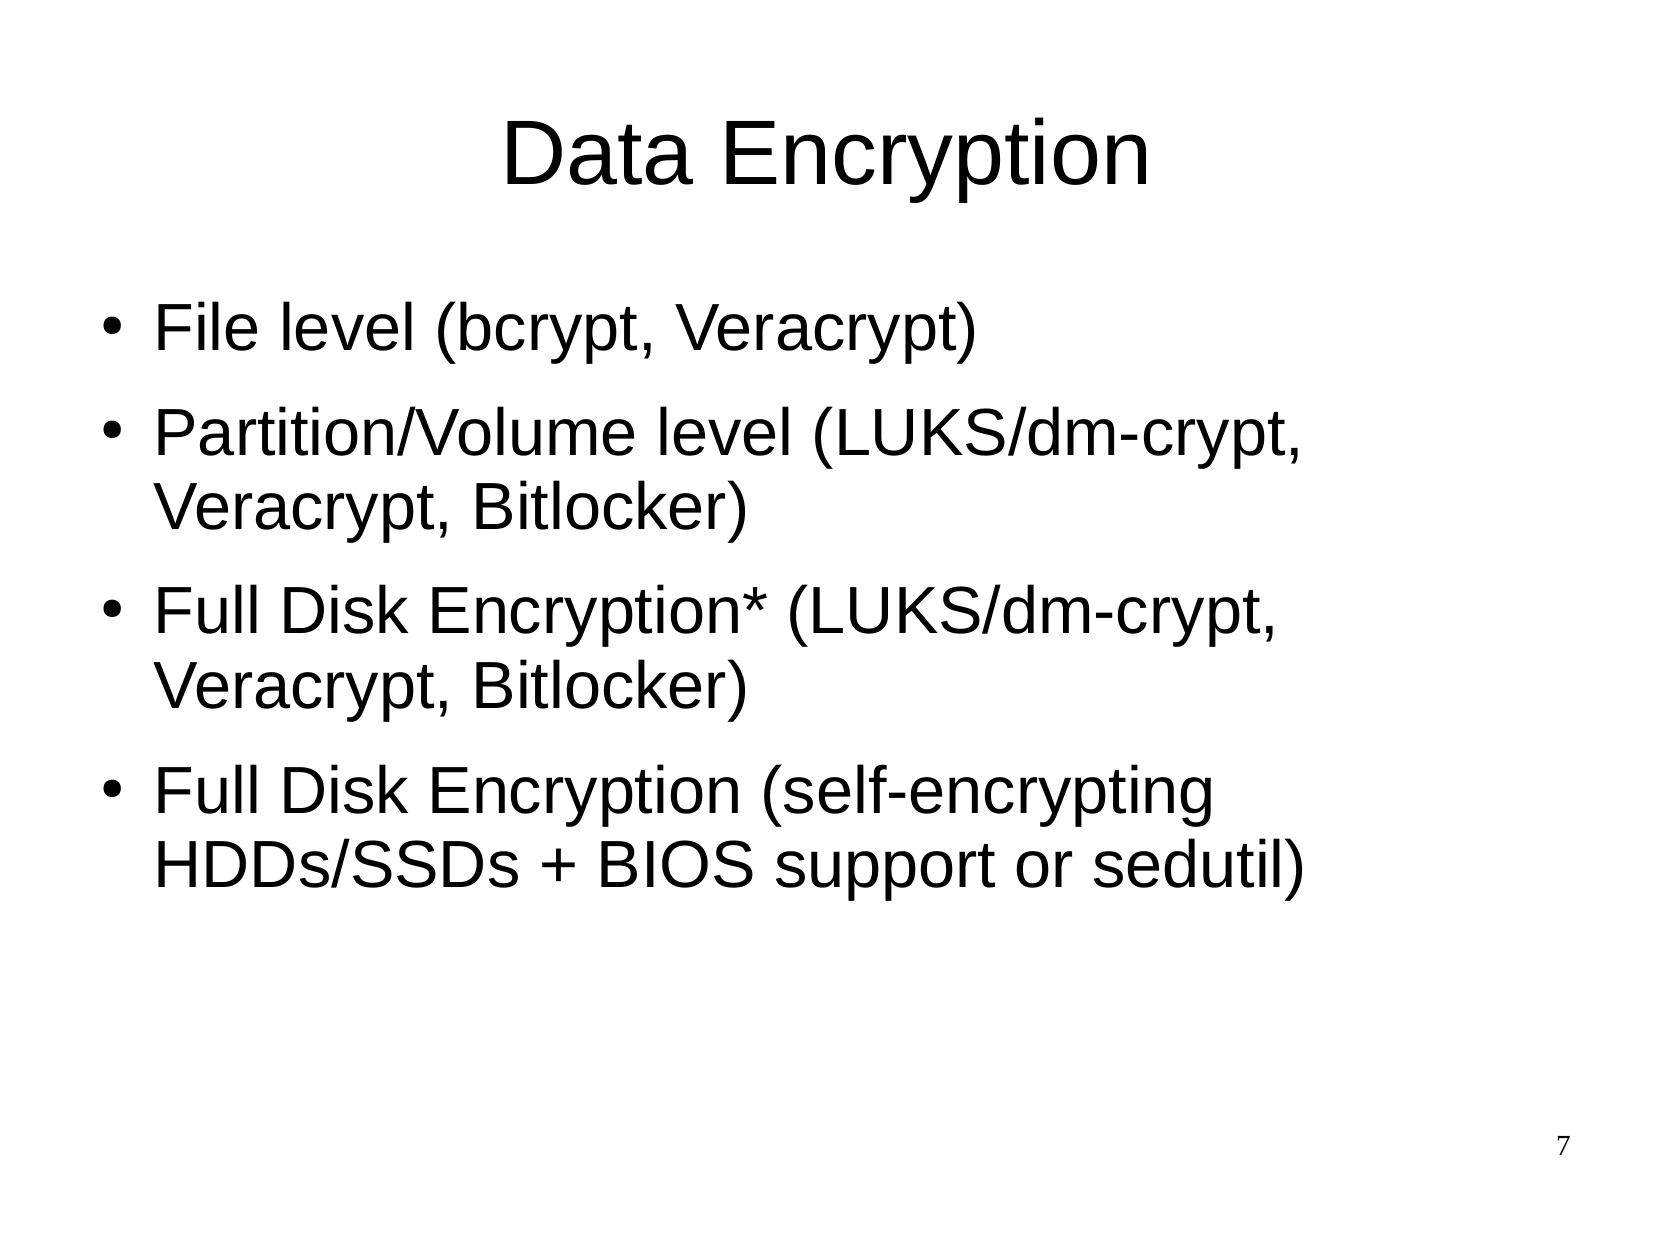

# Data Encryption
File level (bcrypt, Veracrypt)
Partition/Volume level (LUKS/dm-crypt, Veracrypt, Bitlocker)
Full Disk Encryption* (LUKS/dm-crypt, Veracrypt, Bitlocker)
Full Disk Encryption (self-encrypting HDDs/SSDs + BIOS support or sedutil)
7